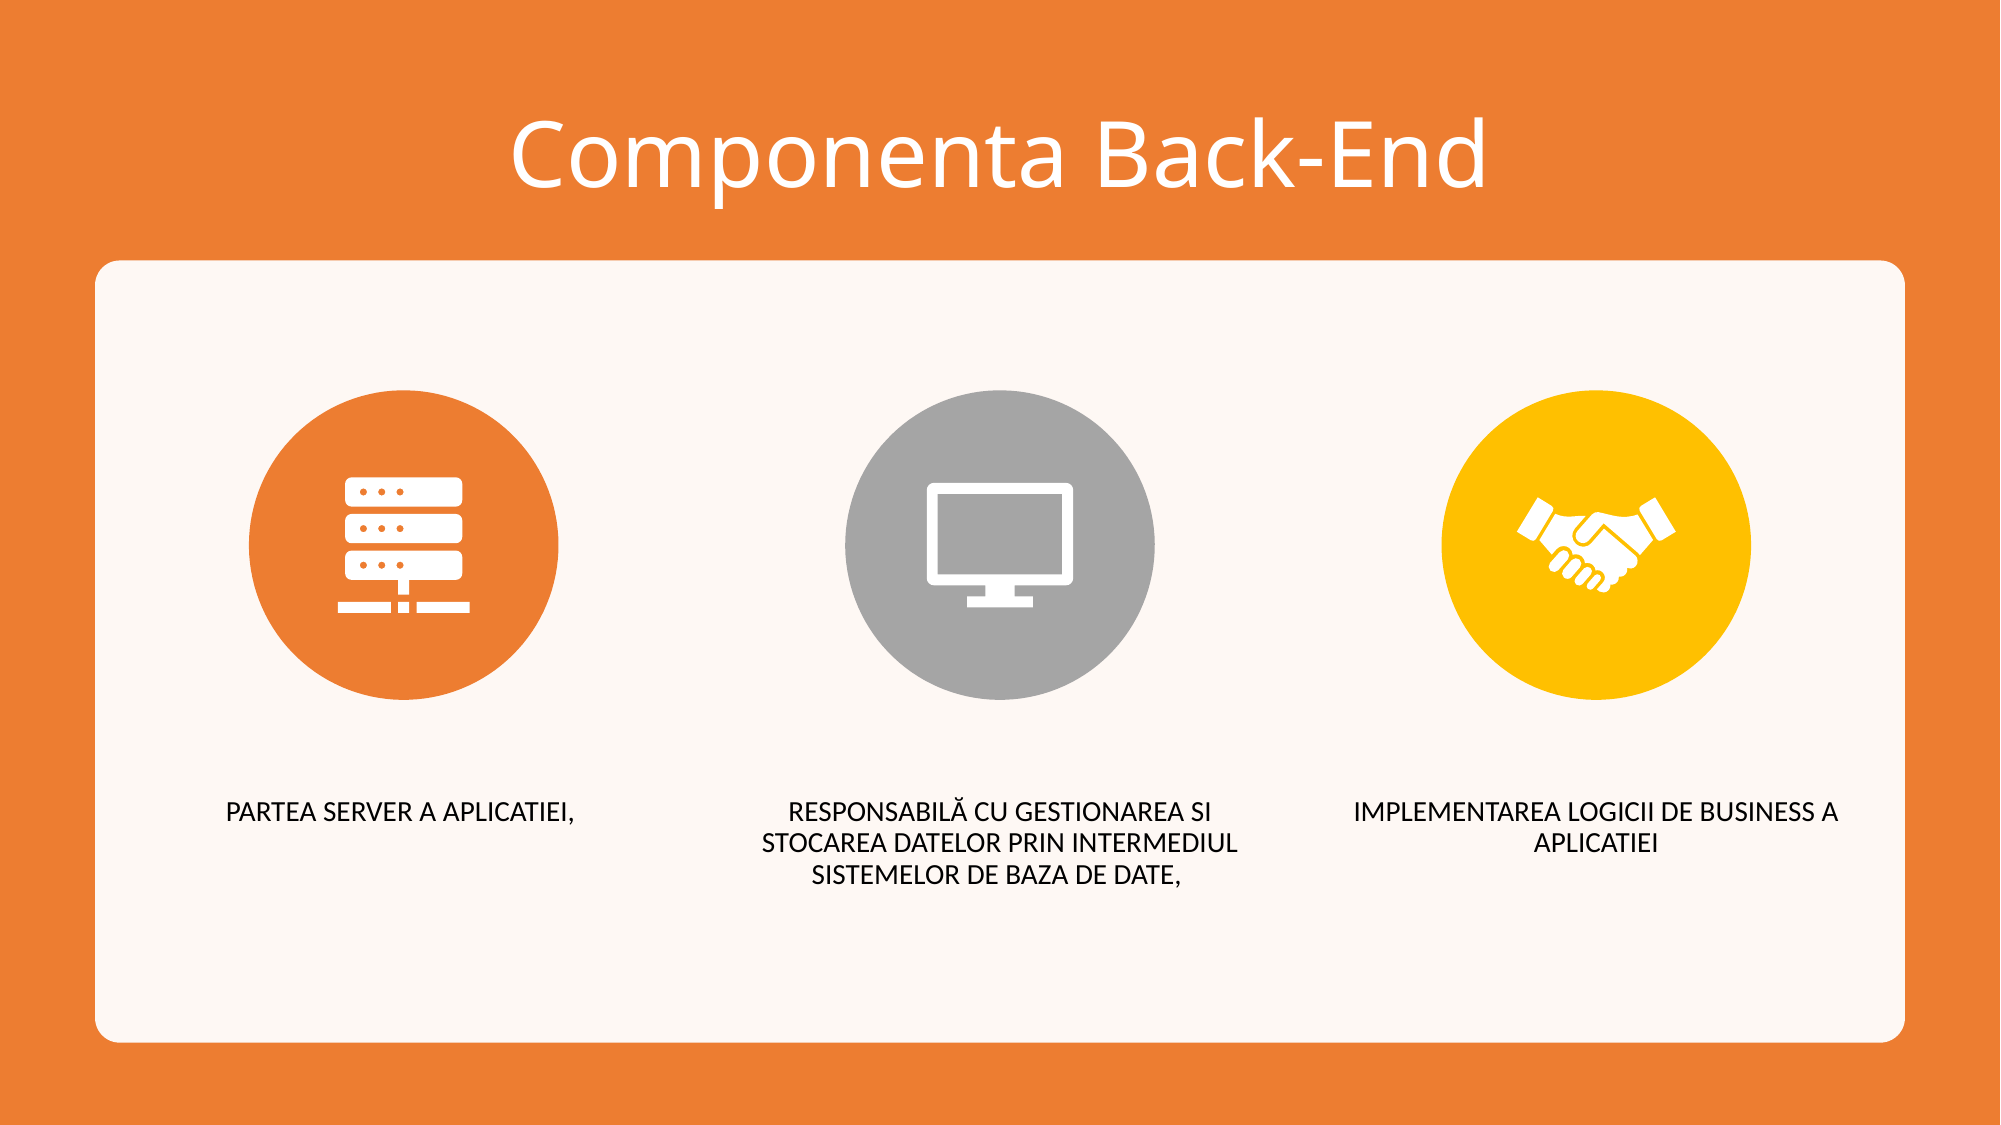

# Componenta Back-End
partea server a aplicatiei,
responsabilă cu gestionarea si stocarea datelor prin intermediul sistemelor de baza de date,
implementarea logicii de business a aplicatiei